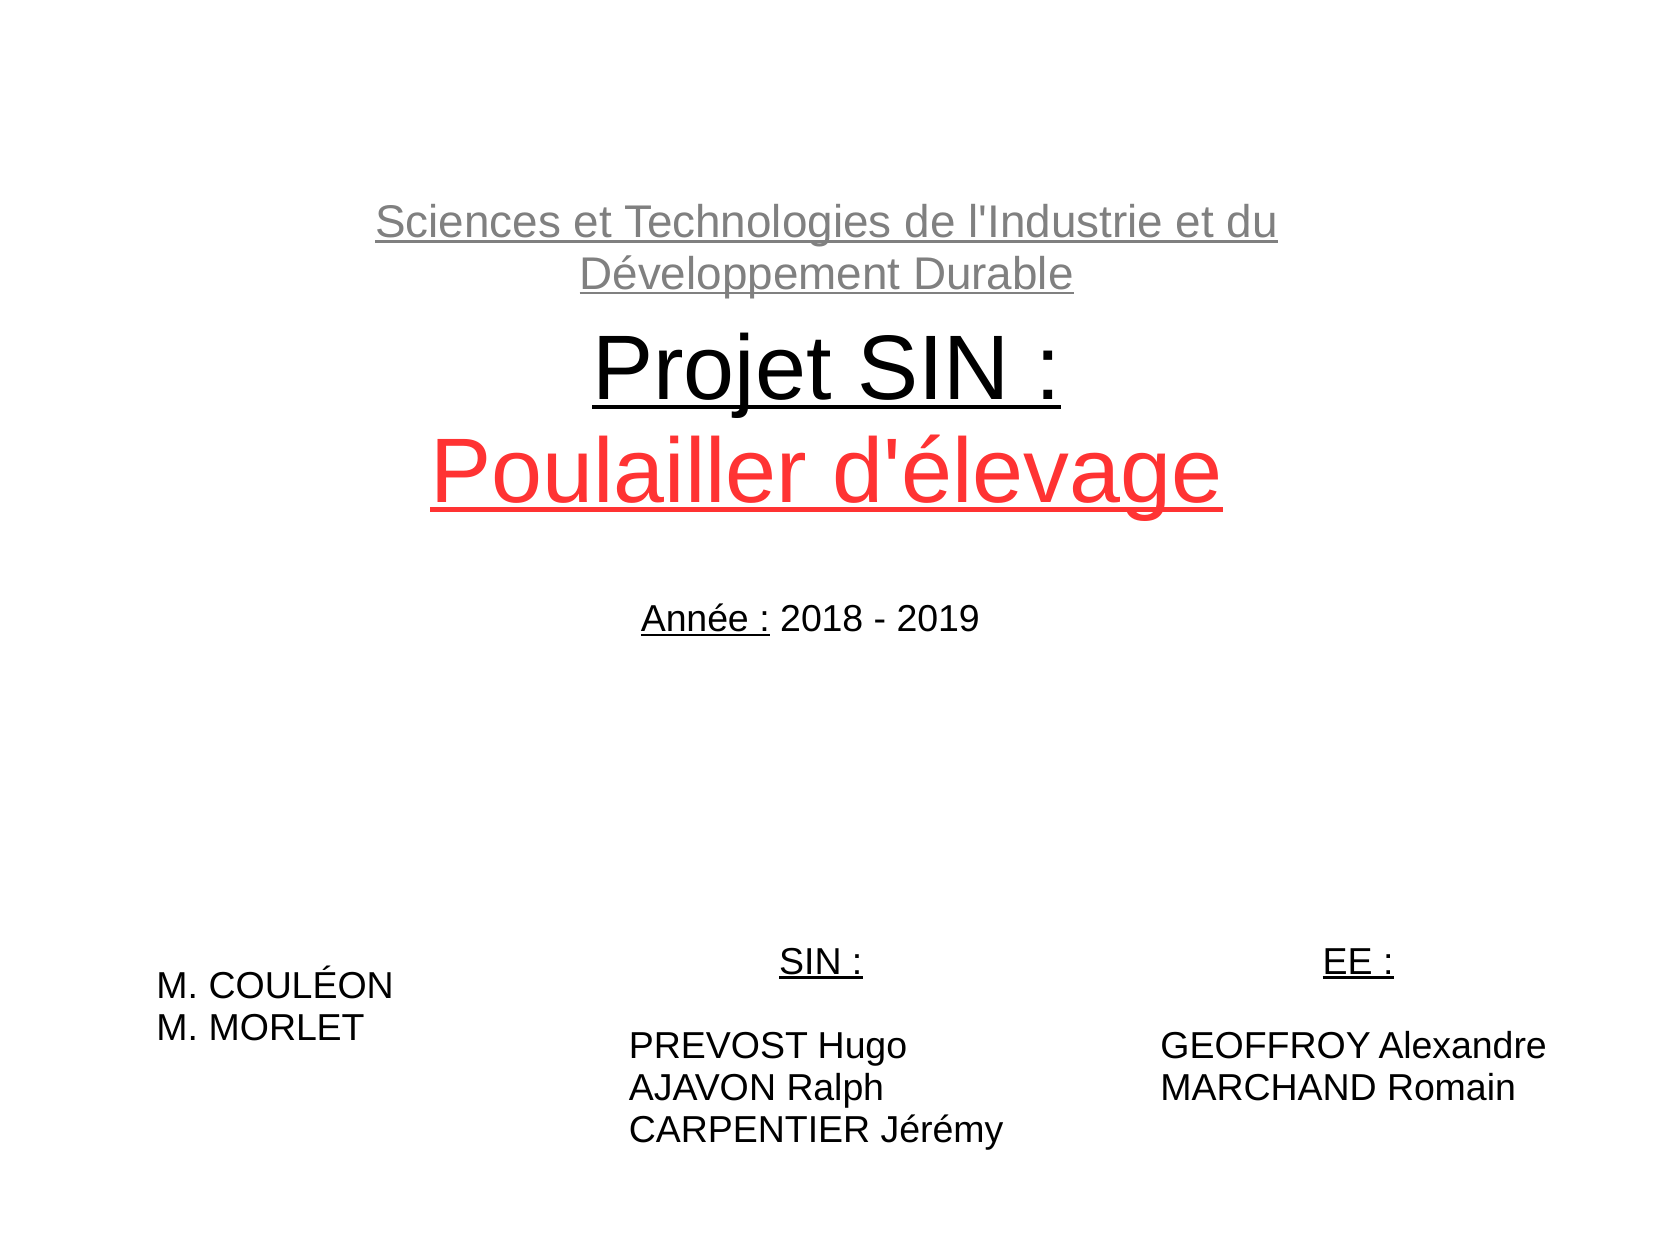

Sciences et Technologies de l'Industrie et du Développement Durable
# Projet SIN : Poulailler d'élevage
Année : 2018 - 2019
SIN :
PREVOST Hugo
AJAVON Ralph
CARPENTIER Jérémy
EE :
GEOFFROY Alexandre
MARCHAND Romain
M. COULÉON
M. MORLET